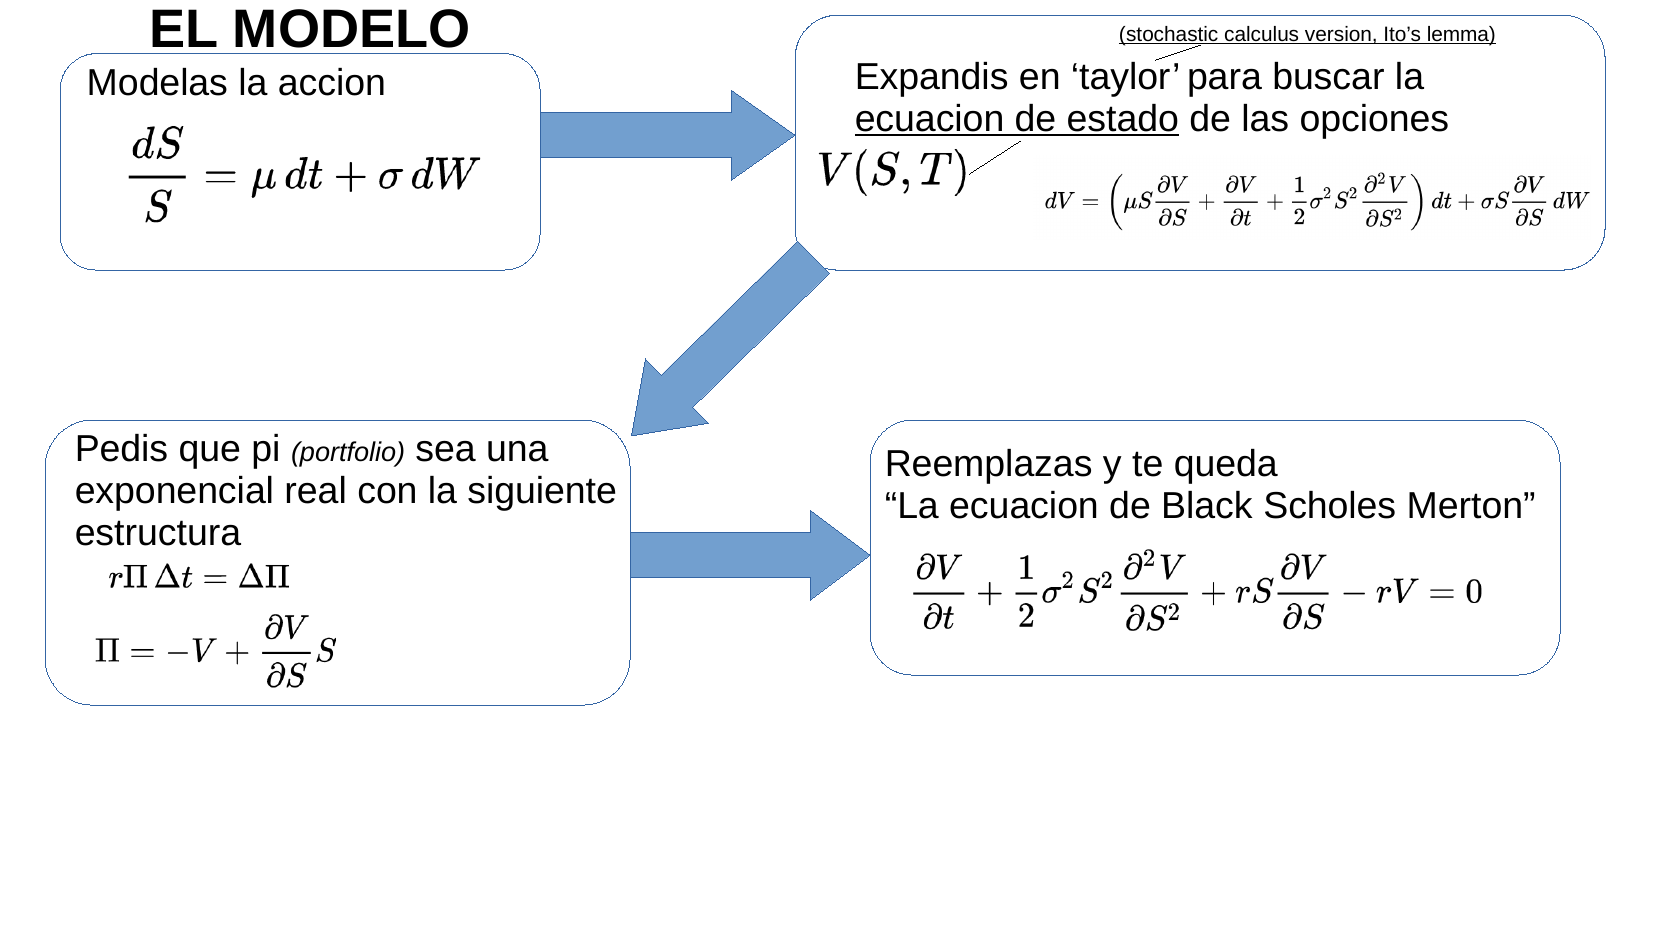

EL MODELO
(stochastic calculus version, Ito’s lemma)
Expandis en ‘taylor’ para buscar la ecuacion de estado de las opciones
Modelas la accion
Pedis que pi (portfolio) sea una exponencial real con la siguiente estructura
Reemplazas y te queda
“La ecuacion de Black Scholes Merton”